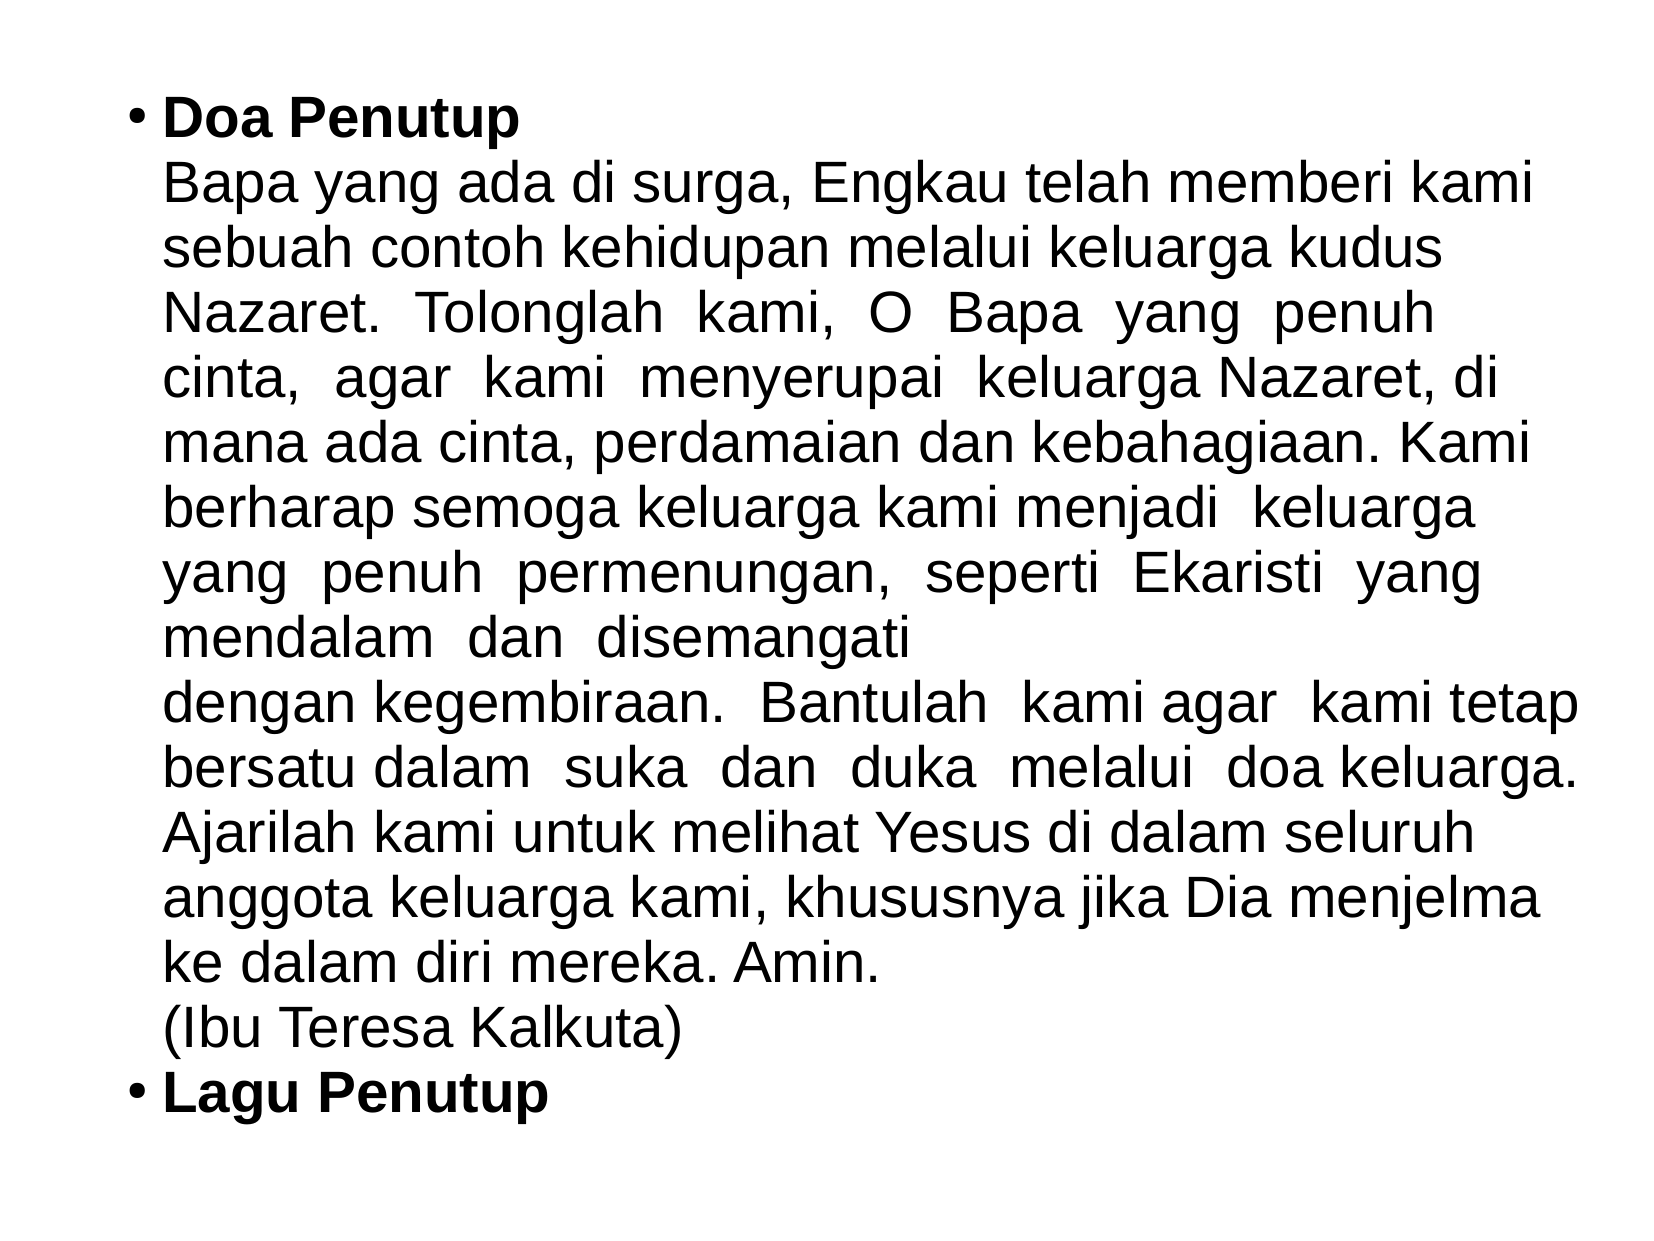

Penutup
Doa Penutup
Bapa yang ada di surga, Engkau telah memberi kami sebuah contoh kehidupan melalui keluarga kudus Nazaret. Tolonglah kami, O Bapa yang penuh cinta, agar kami menyerupai keluarga Nazaret, di mana ada cinta, perdamaian dan kebahagiaan. Kami berharap semoga keluarga kami menjadi keluarga yang penuh permenungan, seperti Ekaristi yang mendalam dan disemangati
dengan kegembiraan. Bantulah kami agar kami tetap bersatu dalam suka dan duka melalui doa keluarga. Ajarilah kami untuk melihat Yesus di dalam seluruh anggota keluarga kami, khususnya jika Dia menjelma ke dalam diri mereka. Amin.
(Ibu Teresa Kalkuta)
Lagu Penutup